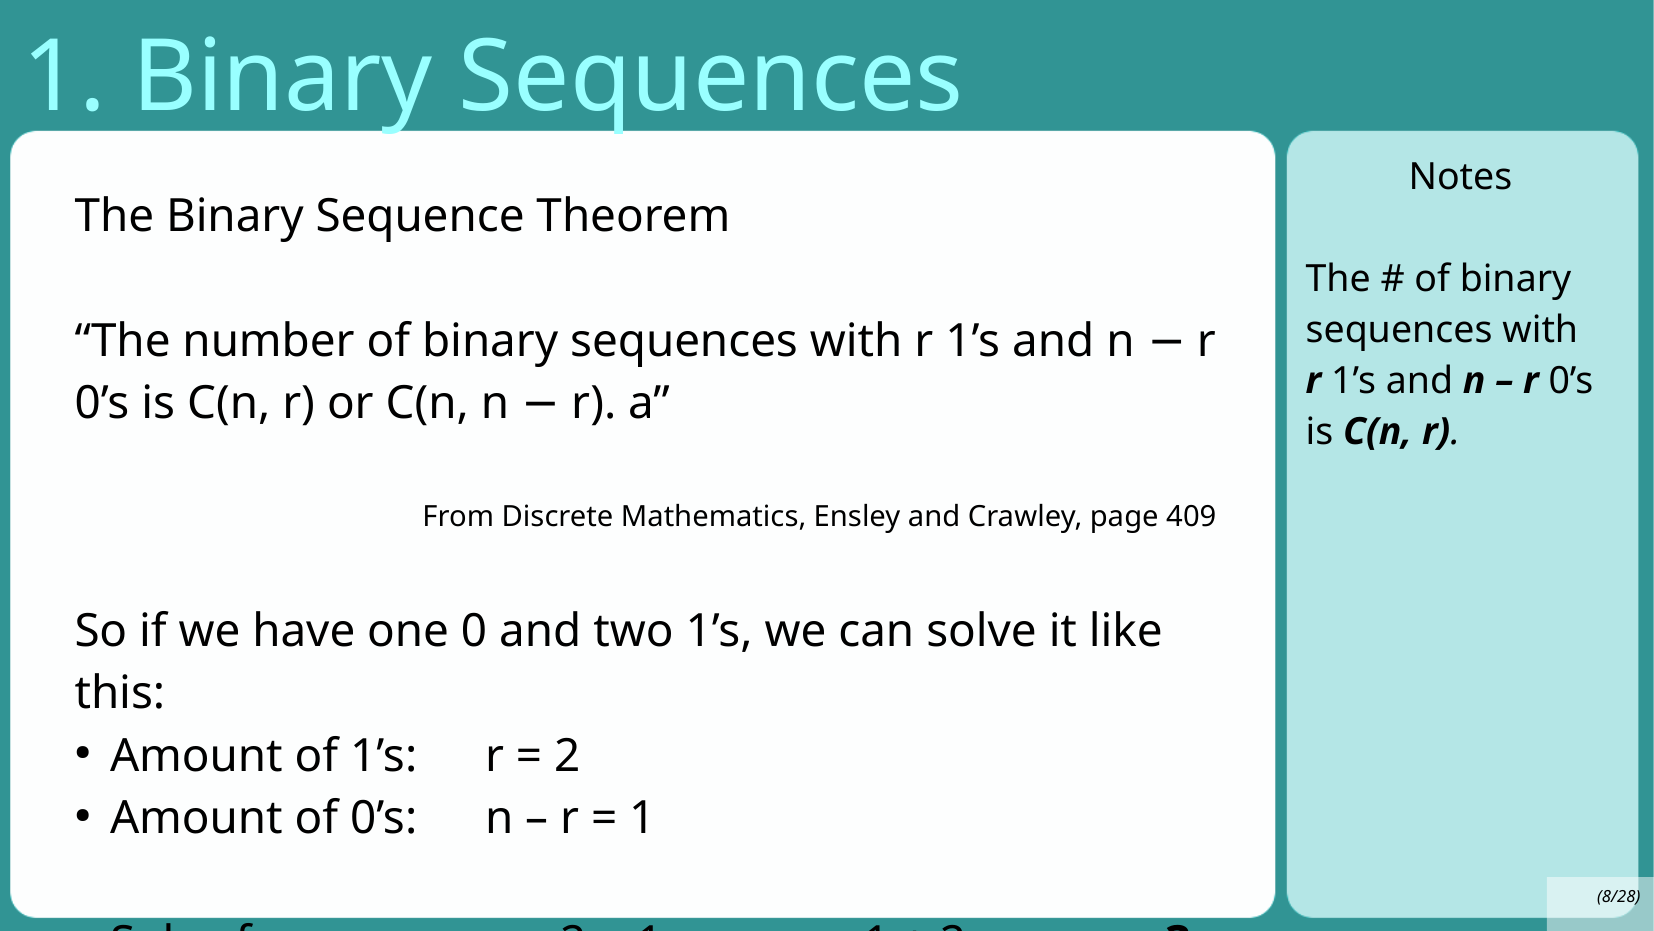

# 1. Binary Sequences
Notes
The # of binary sequences with
r 1’s and n – r 0’s is C(n, r).
The Binary Sequence Theorem
“The number of binary sequences with r 1’s and n − r 0’s is C(n, r) or C(n, n − r). a”
From Discrete Mathematics, Ensley and Crawley, page 409
So if we have one 0 and two 1’s, we can solve it like this:
Amount of 1’s: 	r = 2
Amount of 0’s:	n – r = 1
Solve for n:		n – 2 = 1		n = 1 + 2		n = 3
Solve: C(3, 2) = 3